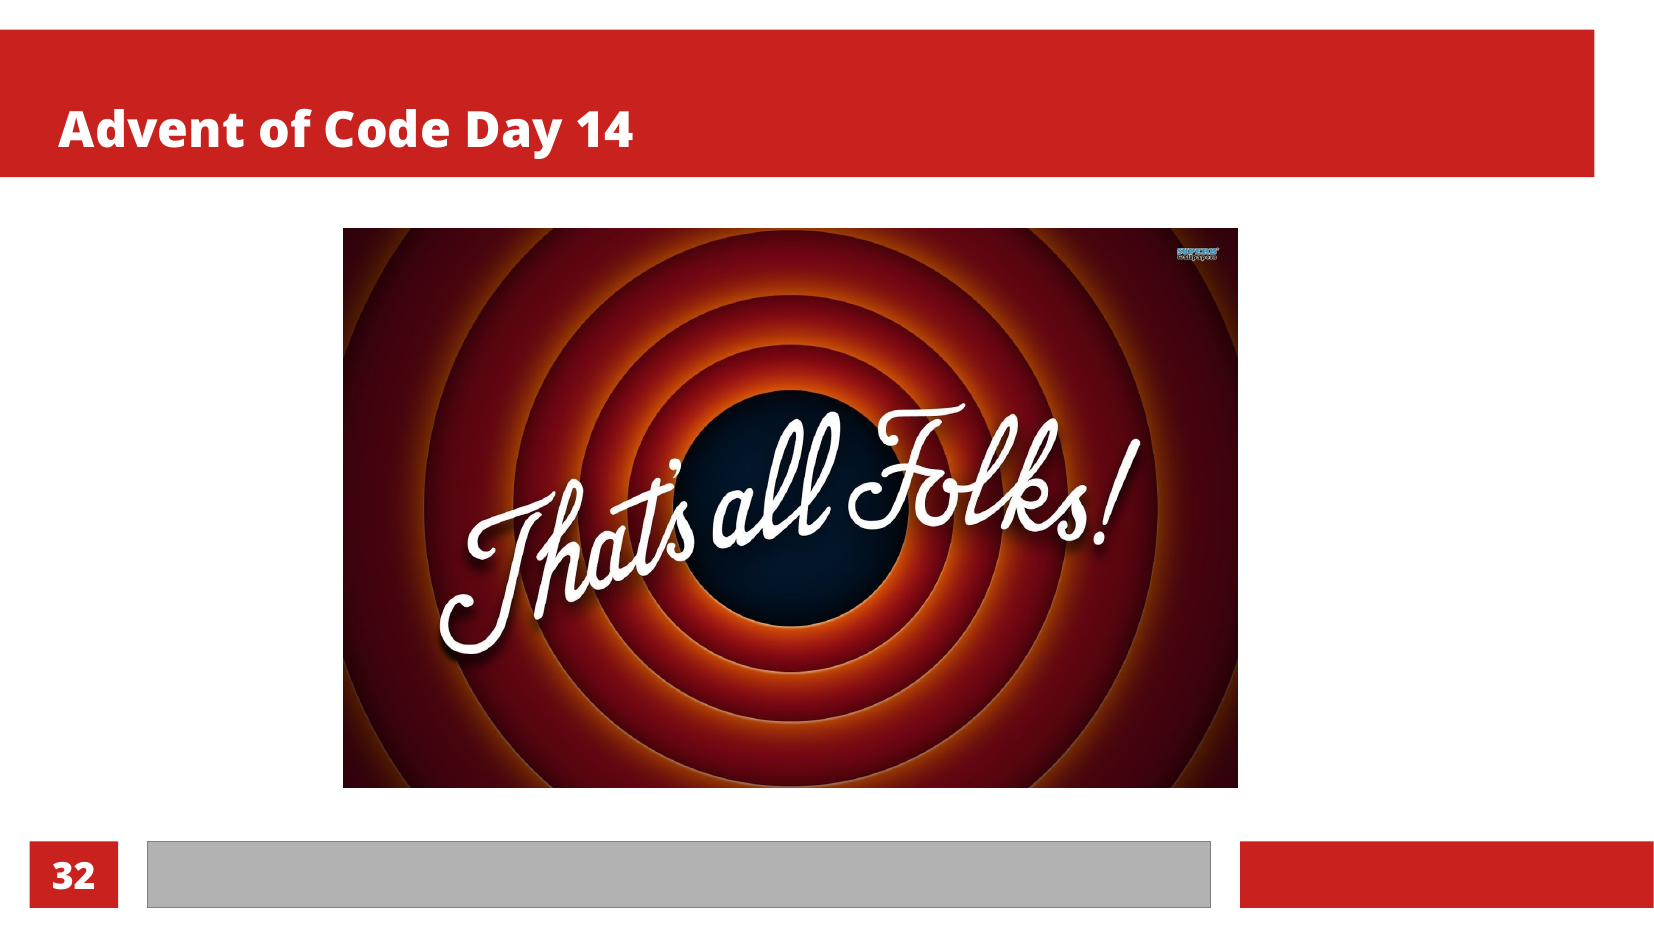

# Advent of Code Day 14
32